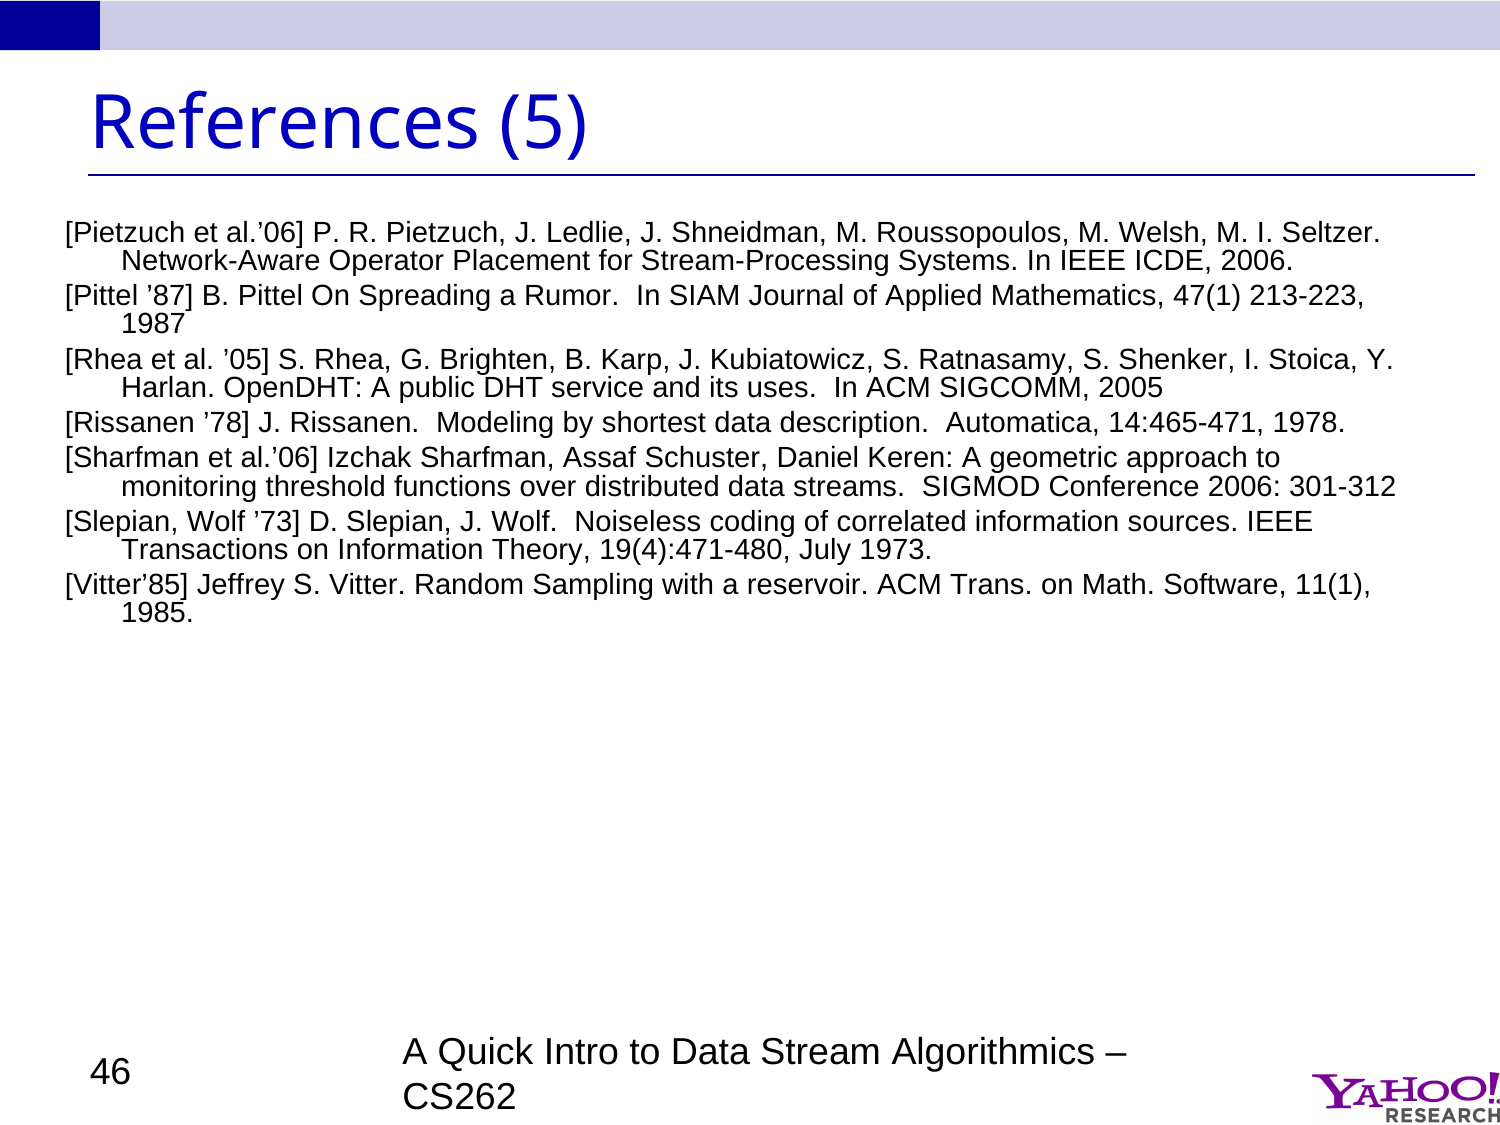

# References (5)
[Pietzuch et al.’06] P. R. Pietzuch, J. Ledlie, J. Shneidman, M. Roussopoulos, M. Welsh, M. I. Seltzer. Network-Aware Operator Placement for Stream-Processing Systems. In IEEE ICDE, 2006.
[Pittel ’87] B. Pittel On Spreading a Rumor. In SIAM Journal of Applied Mathematics, 47(1) 213-223, 1987
[Rhea et al. ’05] S. Rhea, G. Brighten, B. Karp, J. Kubiatowicz, S. Ratnasamy, S. Shenker, I. Stoica, Y. Harlan. OpenDHT: A public DHT service and its uses. In ACM SIGCOMM, 2005
[Rissanen ’78] J. Rissanen. Modeling by shortest data description. Automatica, 14:465-471, 1978.
[Sharfman et al.’06] Izchak Sharfman, Assaf Schuster, Daniel Keren: A geometric approach to monitoring threshold functions over distributed data streams. SIGMOD Conference 2006: 301-312
[Slepian, Wolf ’73] D. Slepian, J. Wolf. Noiseless coding of correlated information sources. IEEE Transactions on Information Theory, 19(4):471-480, July 1973.
[Vitter’85] Jeffrey S. Vitter. Random Sampling with a reservoir. ACM Trans. on Math. Software, 11(1), 1985.
Fundamentals of Analyzing and Mining Data Streams
46